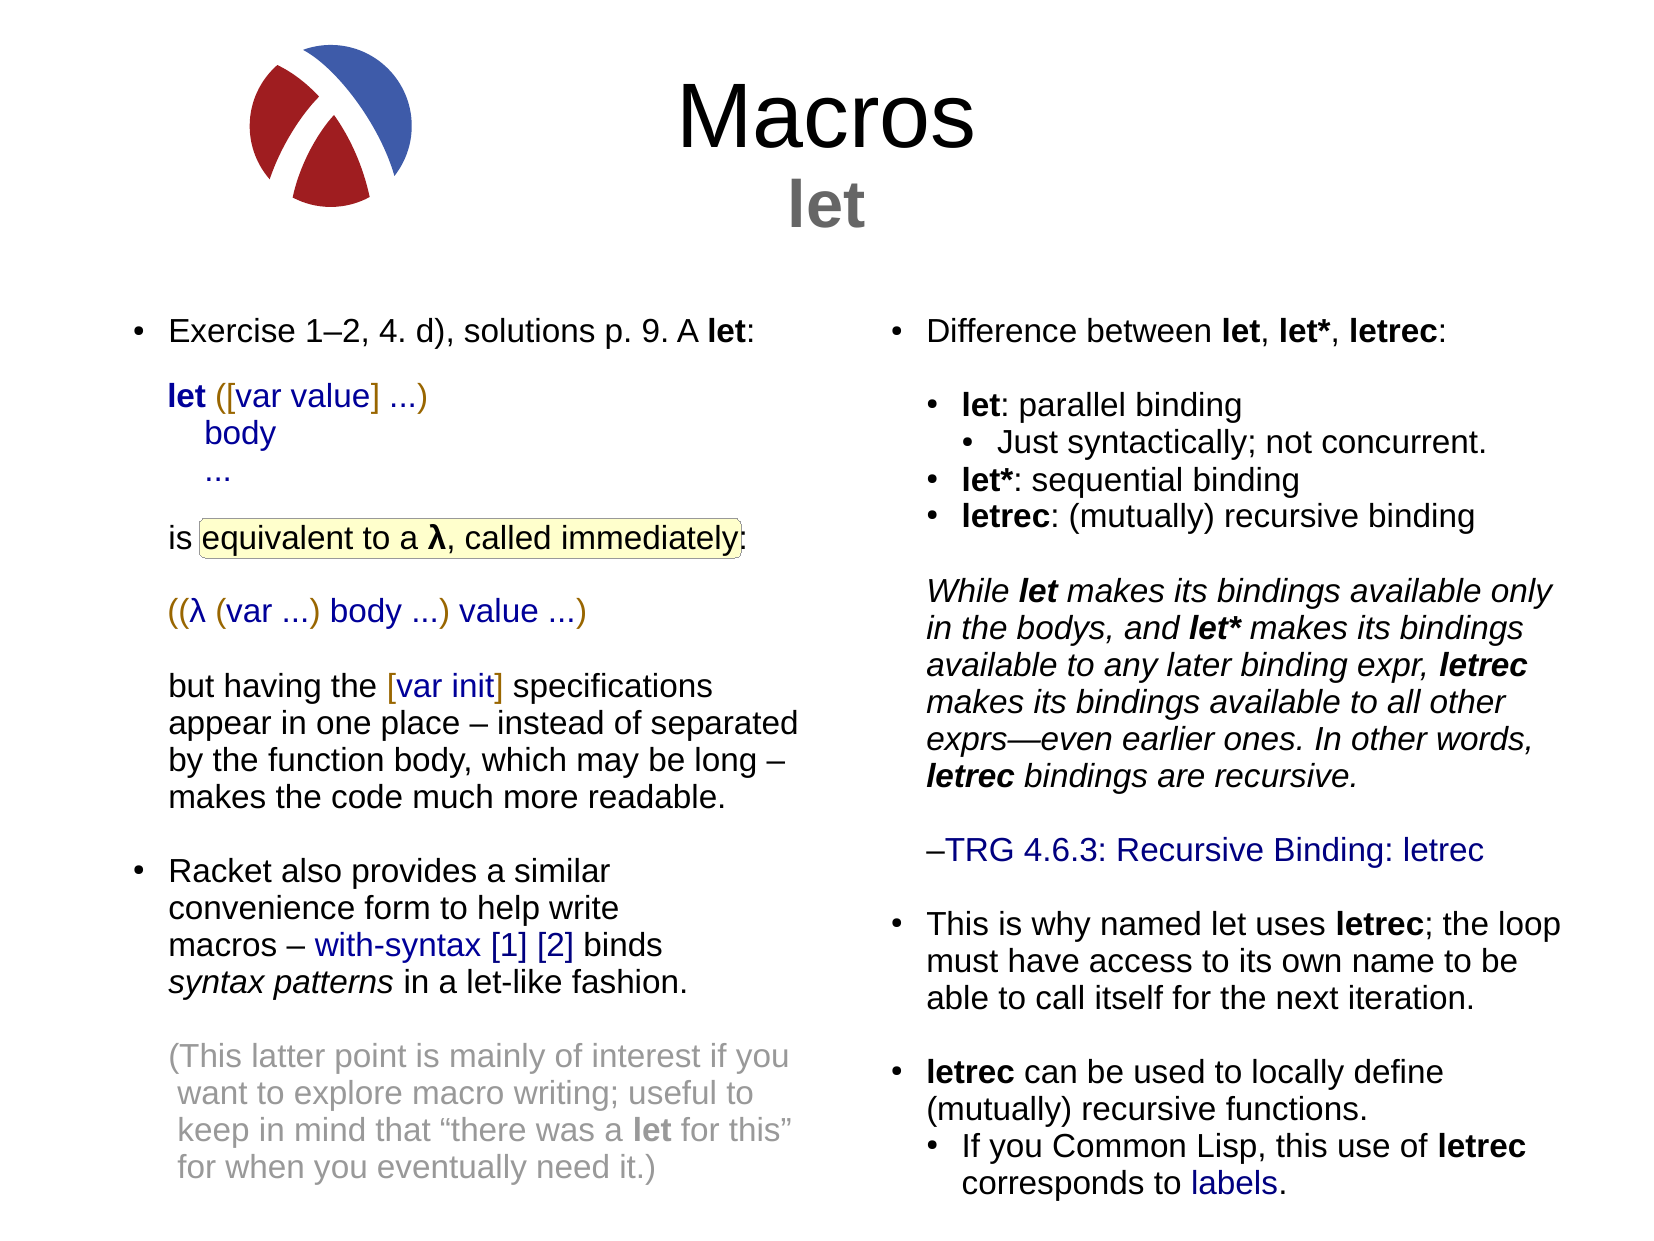

# Macros let
Exercise 1–2, 4. d), solutions p. 9. A let:
Difference between let, let*, letrec:
let: parallel binding
Just syntactically; not concurrent.
let*: sequential binding
letrec: (mutually) recursive binding
While let makes its bindings available only in the bodys, and let* makes its bindings available to any later binding expr, letrec makes its bindings available to all other exprs—even earlier ones. In other words, letrec bindings are recursive.
–TRG 4.6.3: Recursive Binding: letrec
This is why named let uses letrec; the loop must have access to its own name to be able to call itself for the next iteration.
letrec can be used to locally define (mutually) recursive functions.
If you Common Lisp, this use of letrec
corresponds to labels.
let ([var value] ...)
 body
 ...
is equivalent to a λ, called immediately:
((λ (var ...) body ...) value ...)
but having the [var init] specifications appear in one place – instead of separated
by the function body, which may be long –
makes the code much more readable.
Racket also provides a similar
convenience form to help write
macros – with-syntax [1] [2] binds
syntax patterns in a let-like fashion.
(This latter point is mainly of interest if you
 want to explore macro writing; useful to
 keep in mind that “there was a let for this”
 for when you eventually need it.)